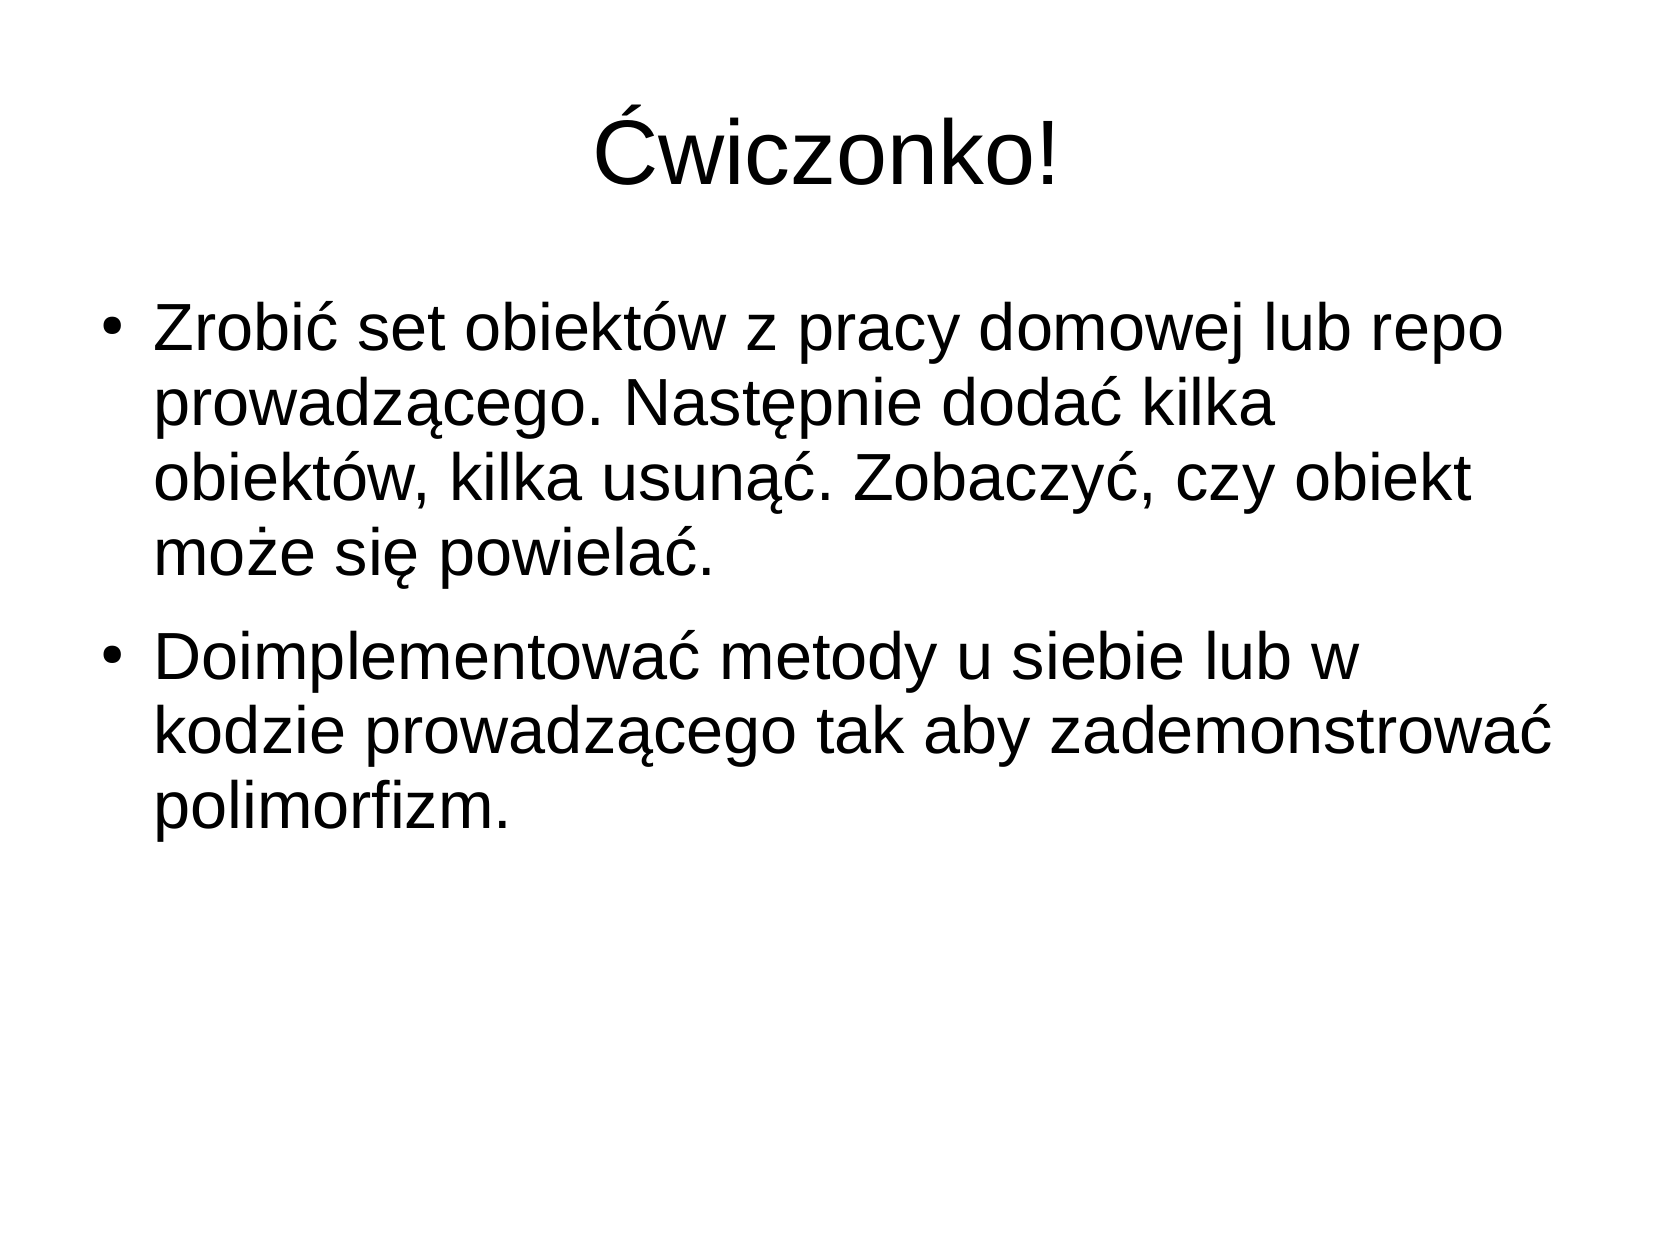

# Ćwiczonko!
Zrobić set obiektów z pracy domowej lub repo prowadzącego. Następnie dodać kilka obiektów, kilka usunąć. Zobaczyć, czy obiekt może się powielać.
Doimplementować metody u siebie lub w kodzie prowadzącego tak aby zademonstrować polimorfizm.